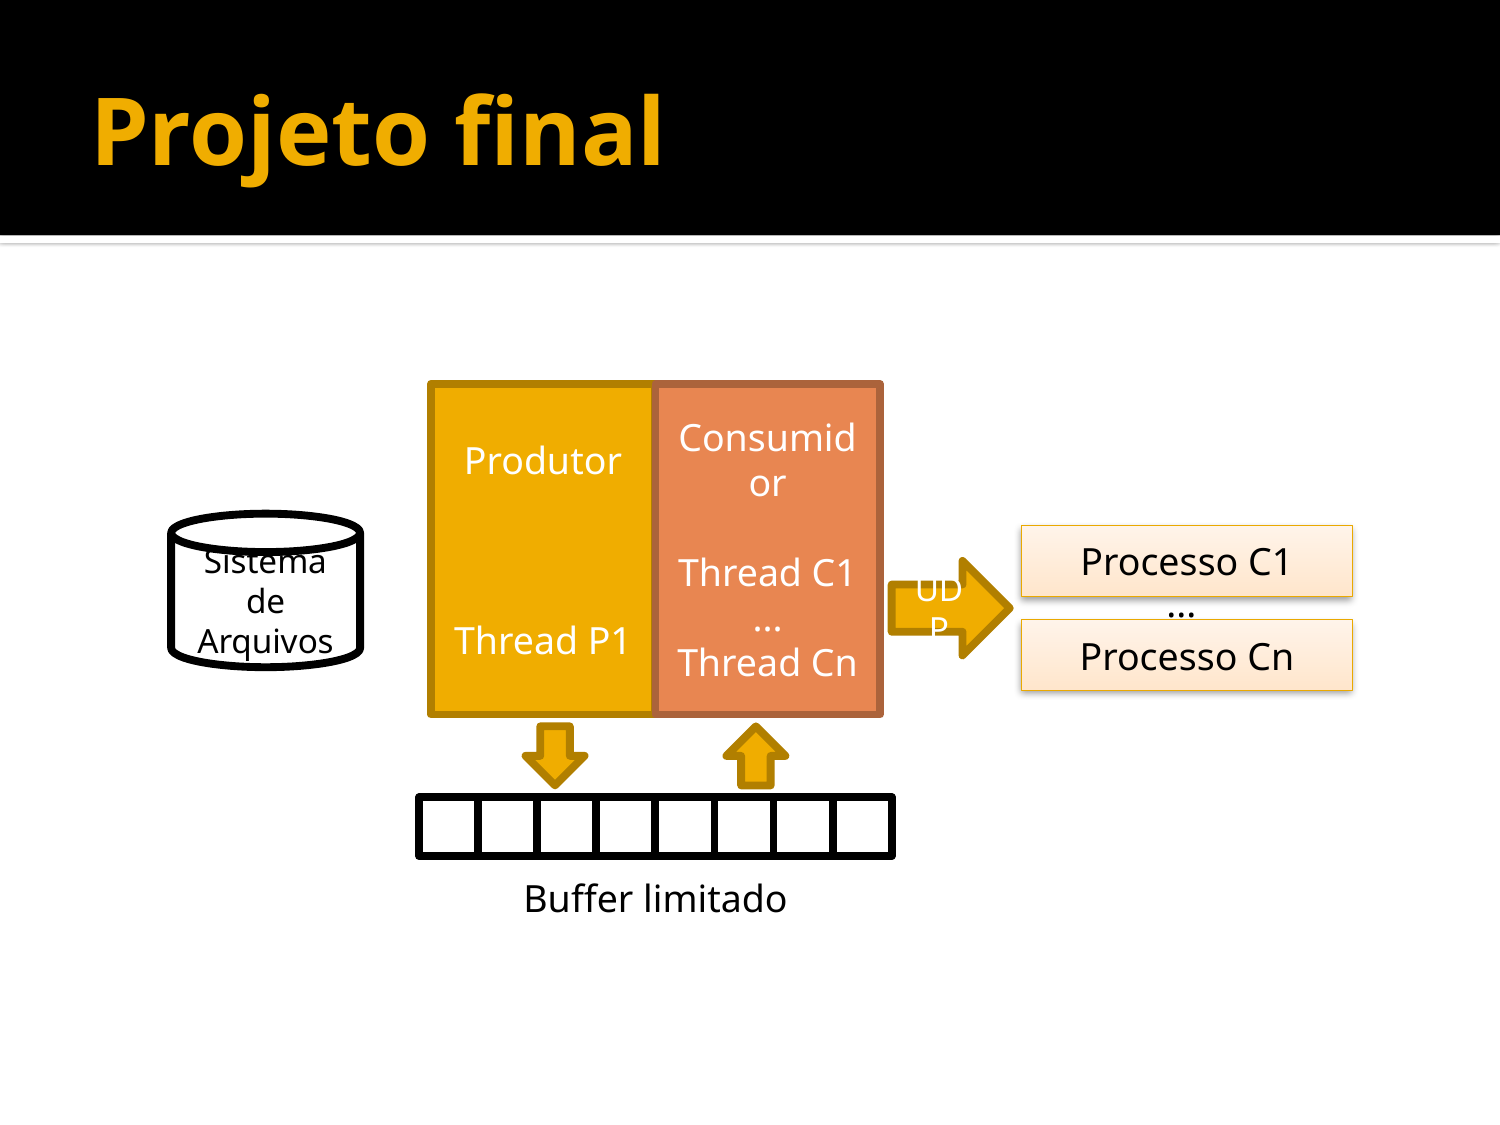

# Projeto final
Produtor
Thread P1
Consumidor
Thread C1
...
Thread Cn
Sistema de Arquivos
Processo C1
UDP
...
Processo Cn
Buffer limitado